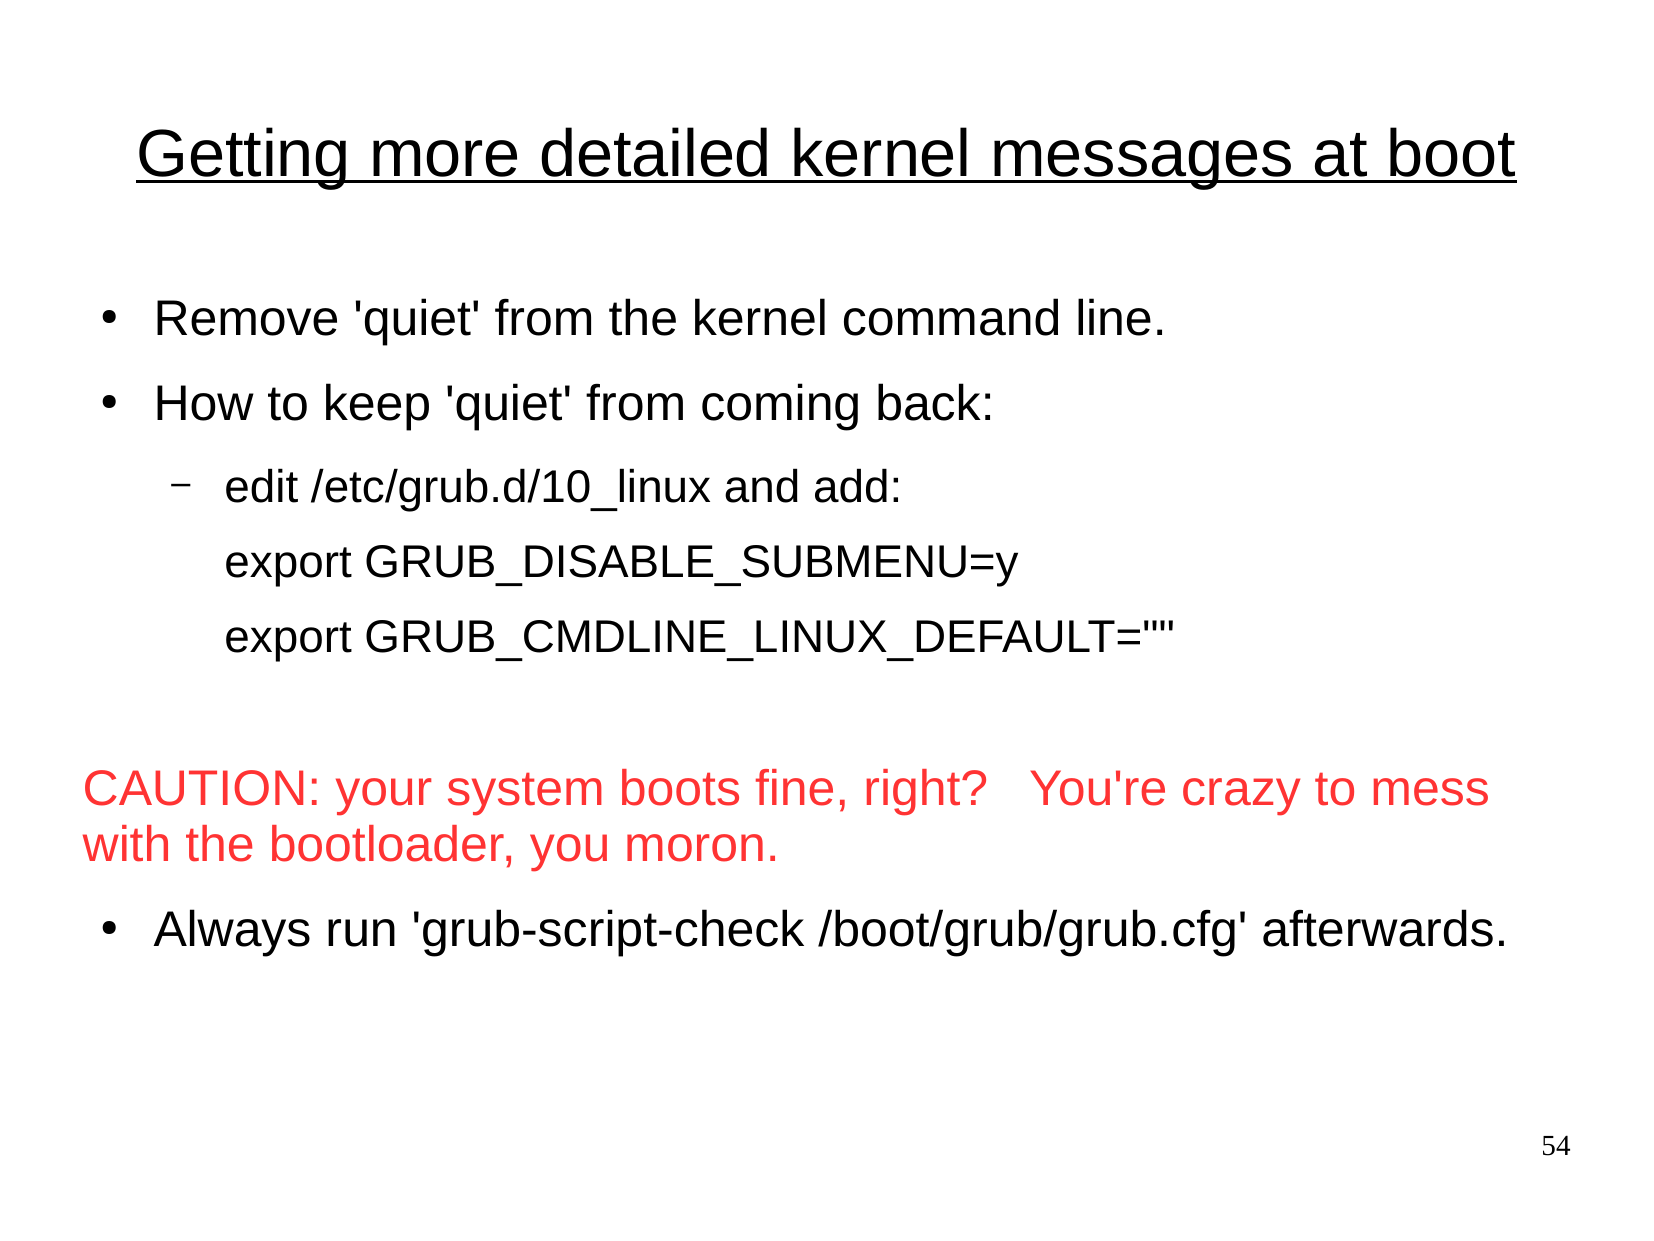

# Getting more detailed kernel messages at boot
Remove 'quiet' from the kernel command line.
How to keep 'quiet' from coming back:
edit /etc/grub.d/10_linux and add:
export GRUB_DISABLE_SUBMENU=y
export GRUB_CMDLINE_LINUX_DEFAULT=""
CAUTION: your system boots fine, right? You're crazy to mess with the bootloader, you moron.
Always run 'grub-script-check /boot/grub/grub.cfg' afterwards.
54